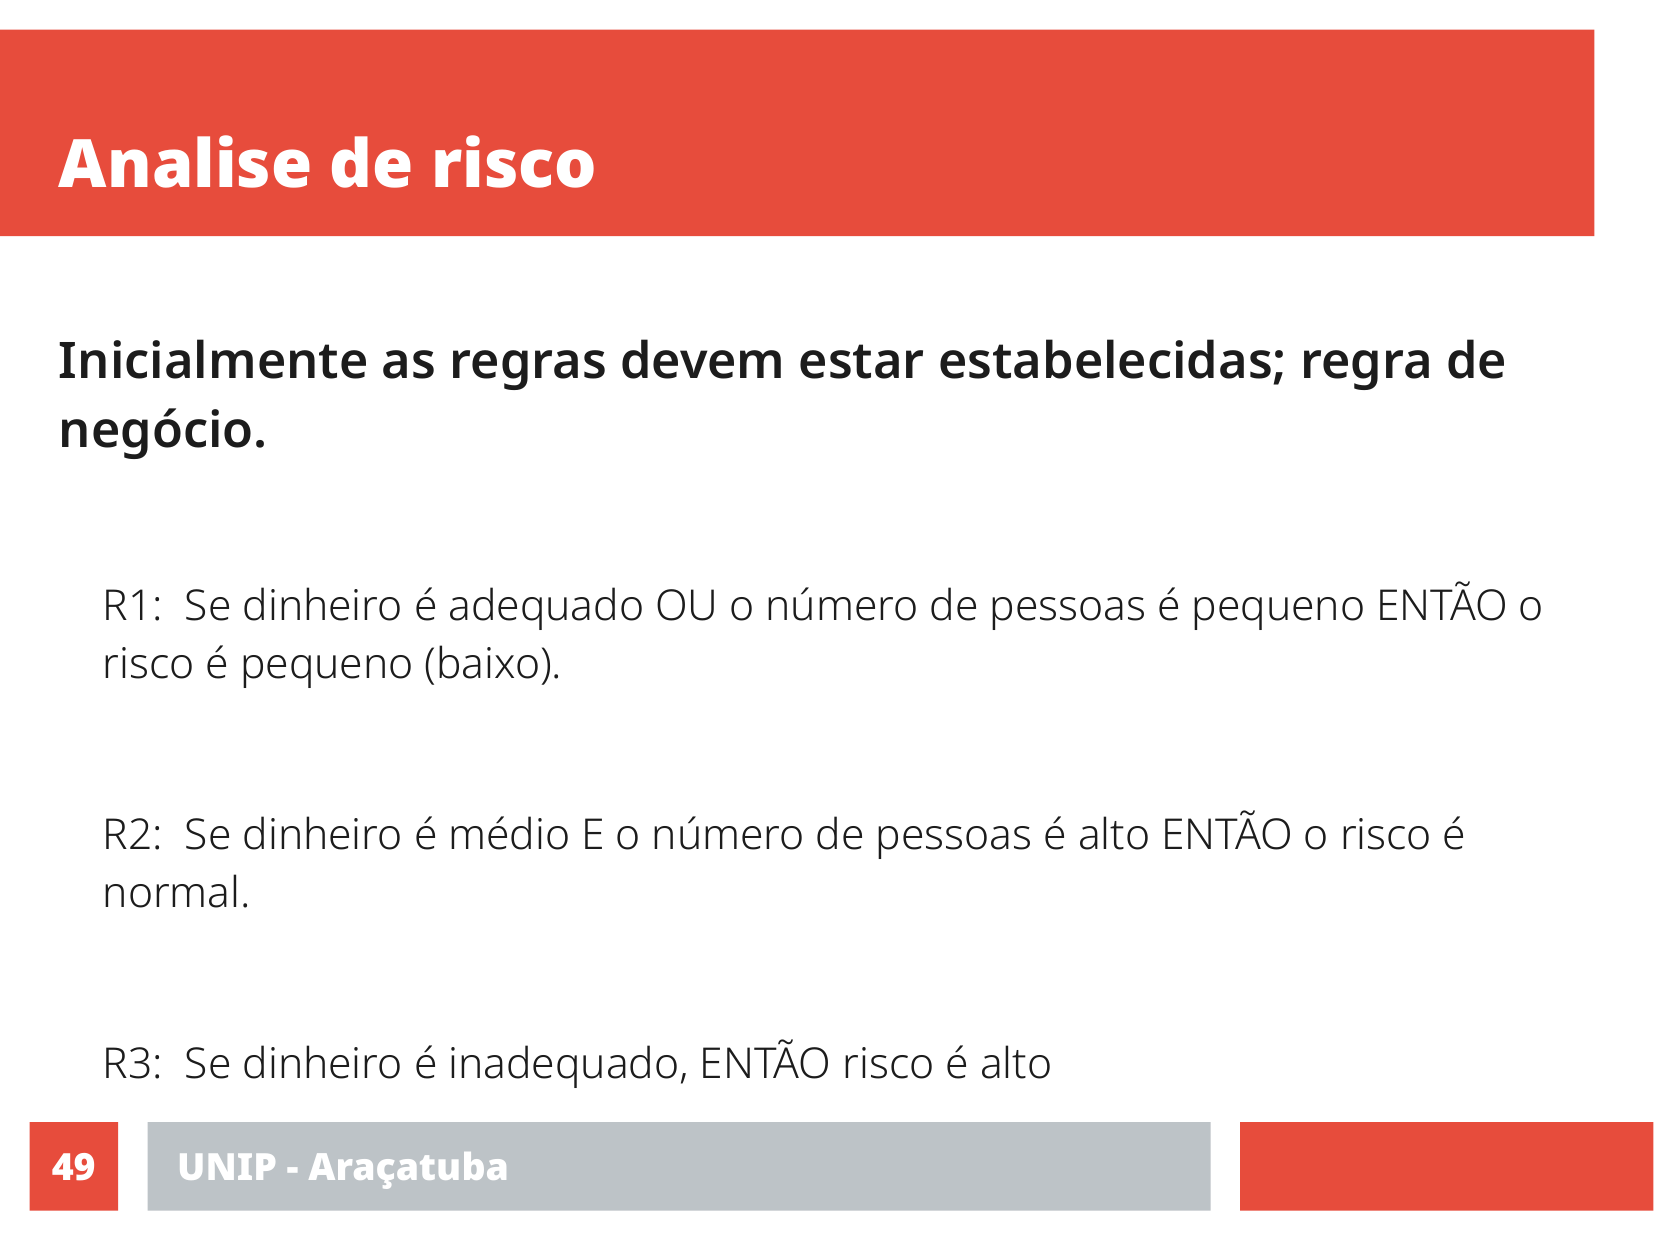

# Analise de risco
Inicialmente as regras devem estar estabelecidas; regra de negócio.
R1: Se dinheiro é adequado OU o número de pessoas é pequeno ENTÃO o risco é pequeno (baixo).
R2: Se dinheiro é médio E o número de pessoas é alto ENTÃO o risco é normal.
R3: Se dinheiro é inadequado, ENTÃO risco é alto
49
UNIP - Araçatuba